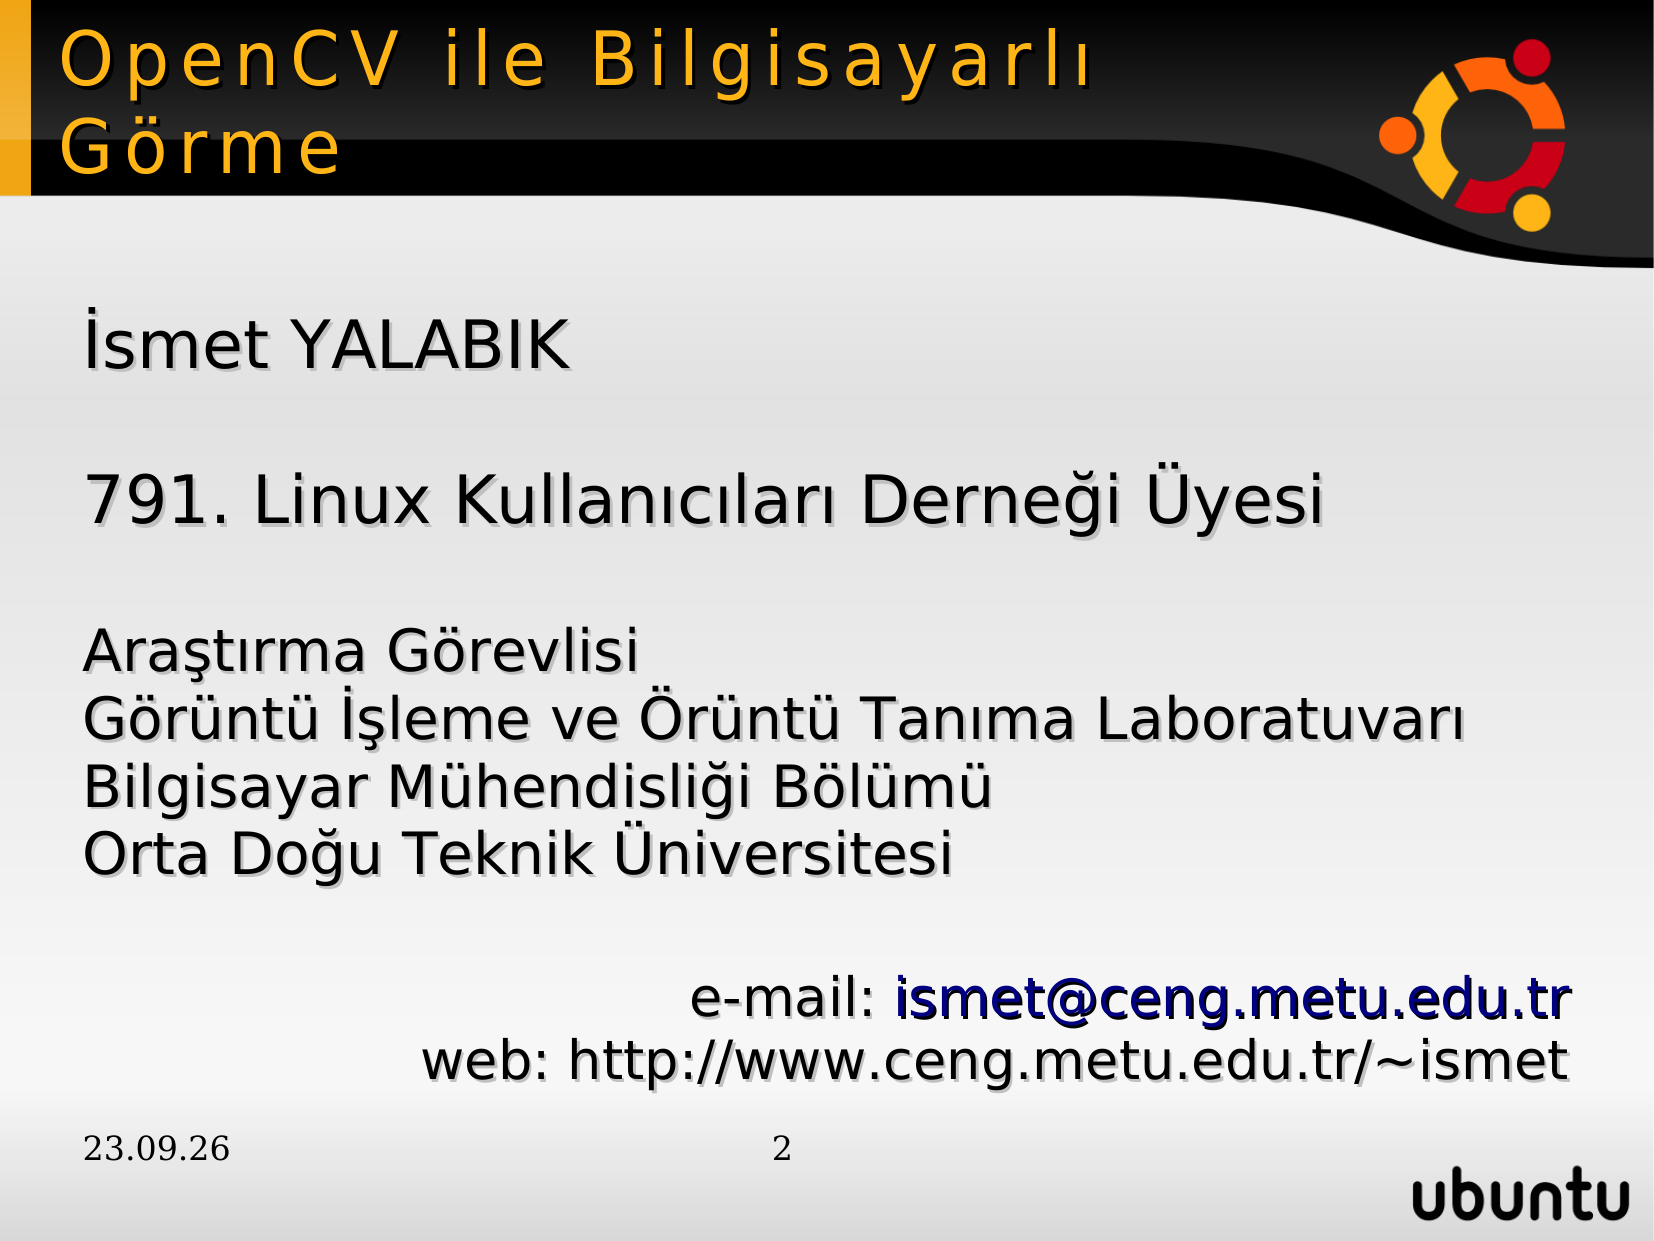

# OpenCV ile Bilgisayarlı Görme
İsmet YALABIK
791. Linux Kullanıcıları Derneği Üyesi
Araştırma Görevlisi
Görüntü İşleme ve Örüntü Tanıma Laboratuvarı
Bilgisayar Mühendisliği Bölümü
Orta Doğu Teknik Üniversitesi
e-mail: ismet@ceng.metu.edu.tr
web: http://www.ceng.metu.edu.tr/~ismet
2